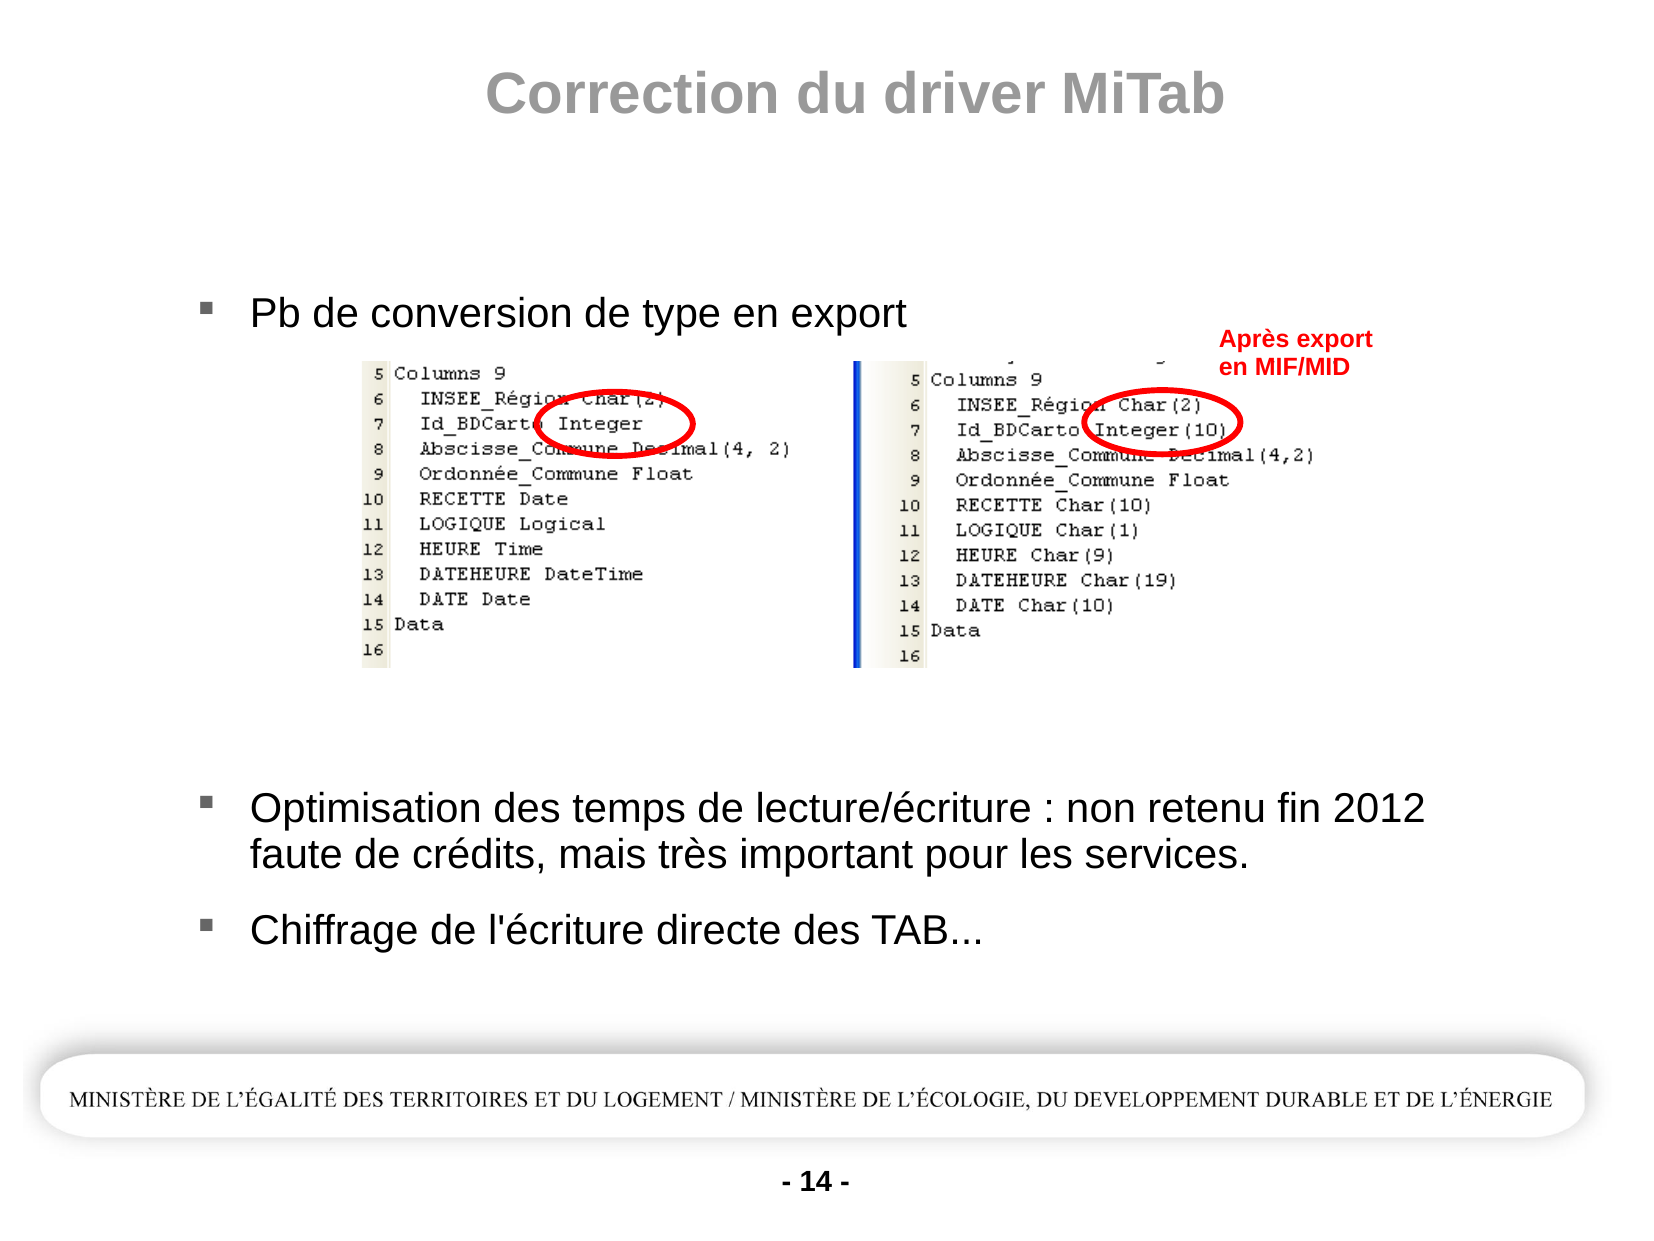

Correction du driver MiTab
# Pb de conversion de type en export
Optimisation des temps de lecture/écriture : non retenu fin 2012 faute de crédits, mais très important pour les services.
Chiffrage de l'écriture directe des TAB...
Après export en MIF/MID